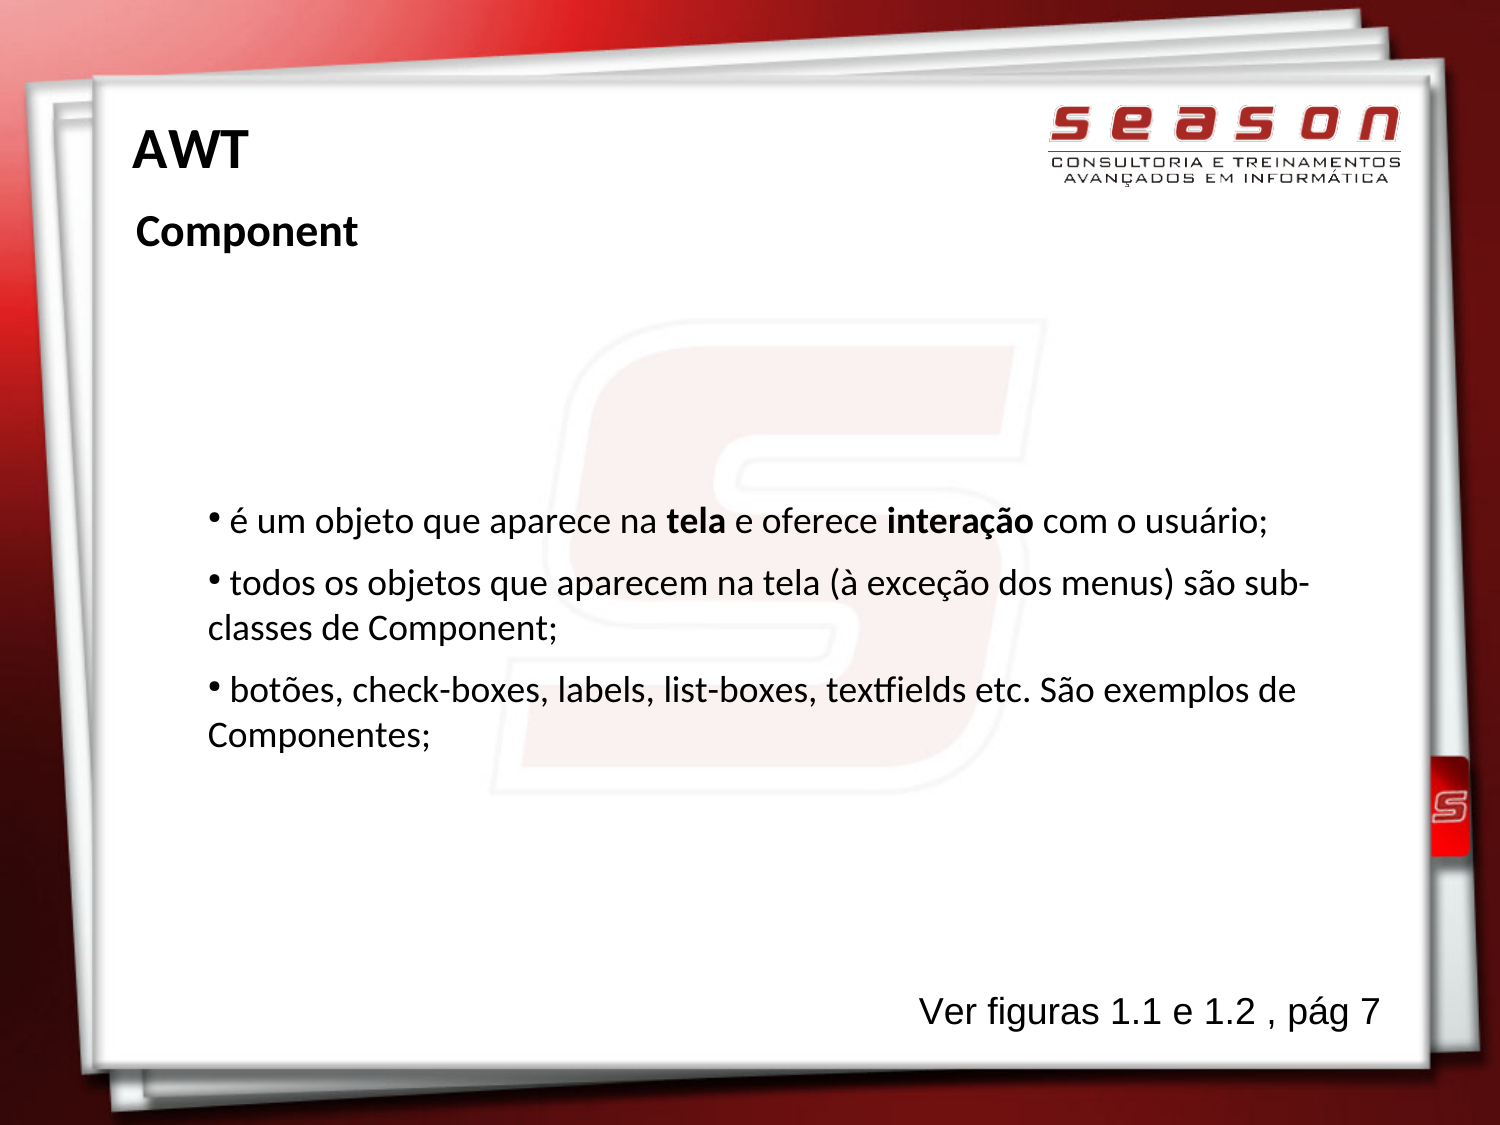

# AWT
Component
 é um objeto que aparece na tela e oferece interação com o usuário;
 todos os objetos que aparecem na tela (à exceção dos menus) são sub-classes de Component;
 botões, check-boxes, labels, list-boxes, textfields etc. São exemplos de Componentes;
Ver figuras 1.1 e 1.2 , pág 7